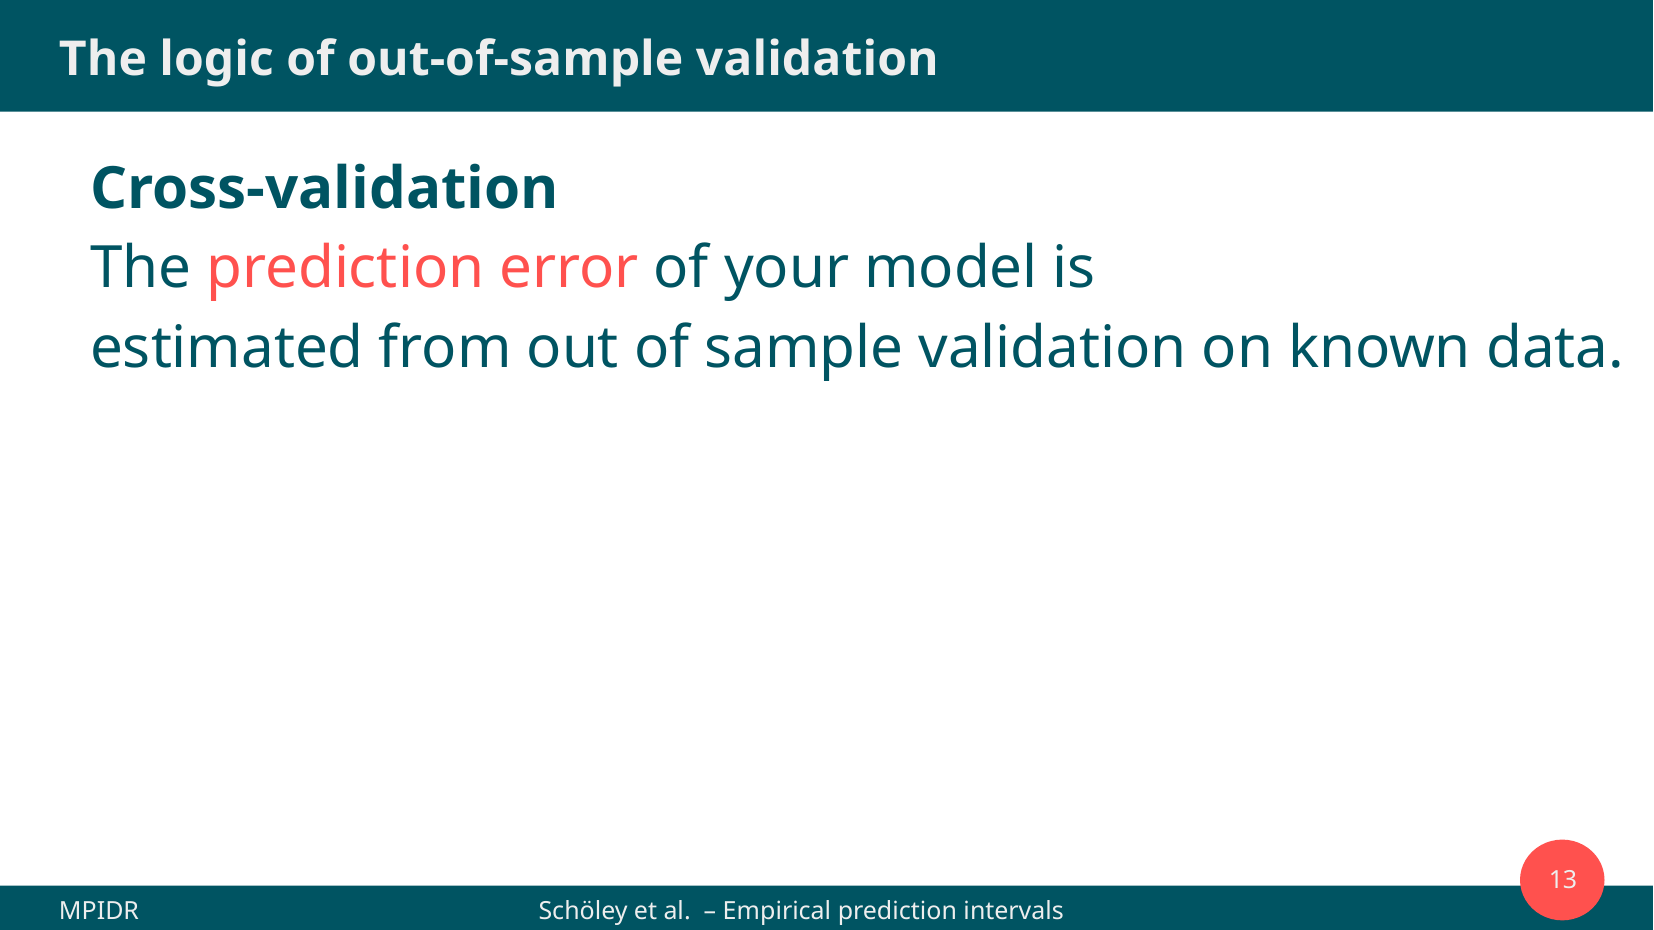

# The logic of out-of-sample validation
Cross-validation
The prediction error of your model is
estimated from out of sample validation on known data.
13
MPIDR
Schöley et al. – Empirical prediction intervals